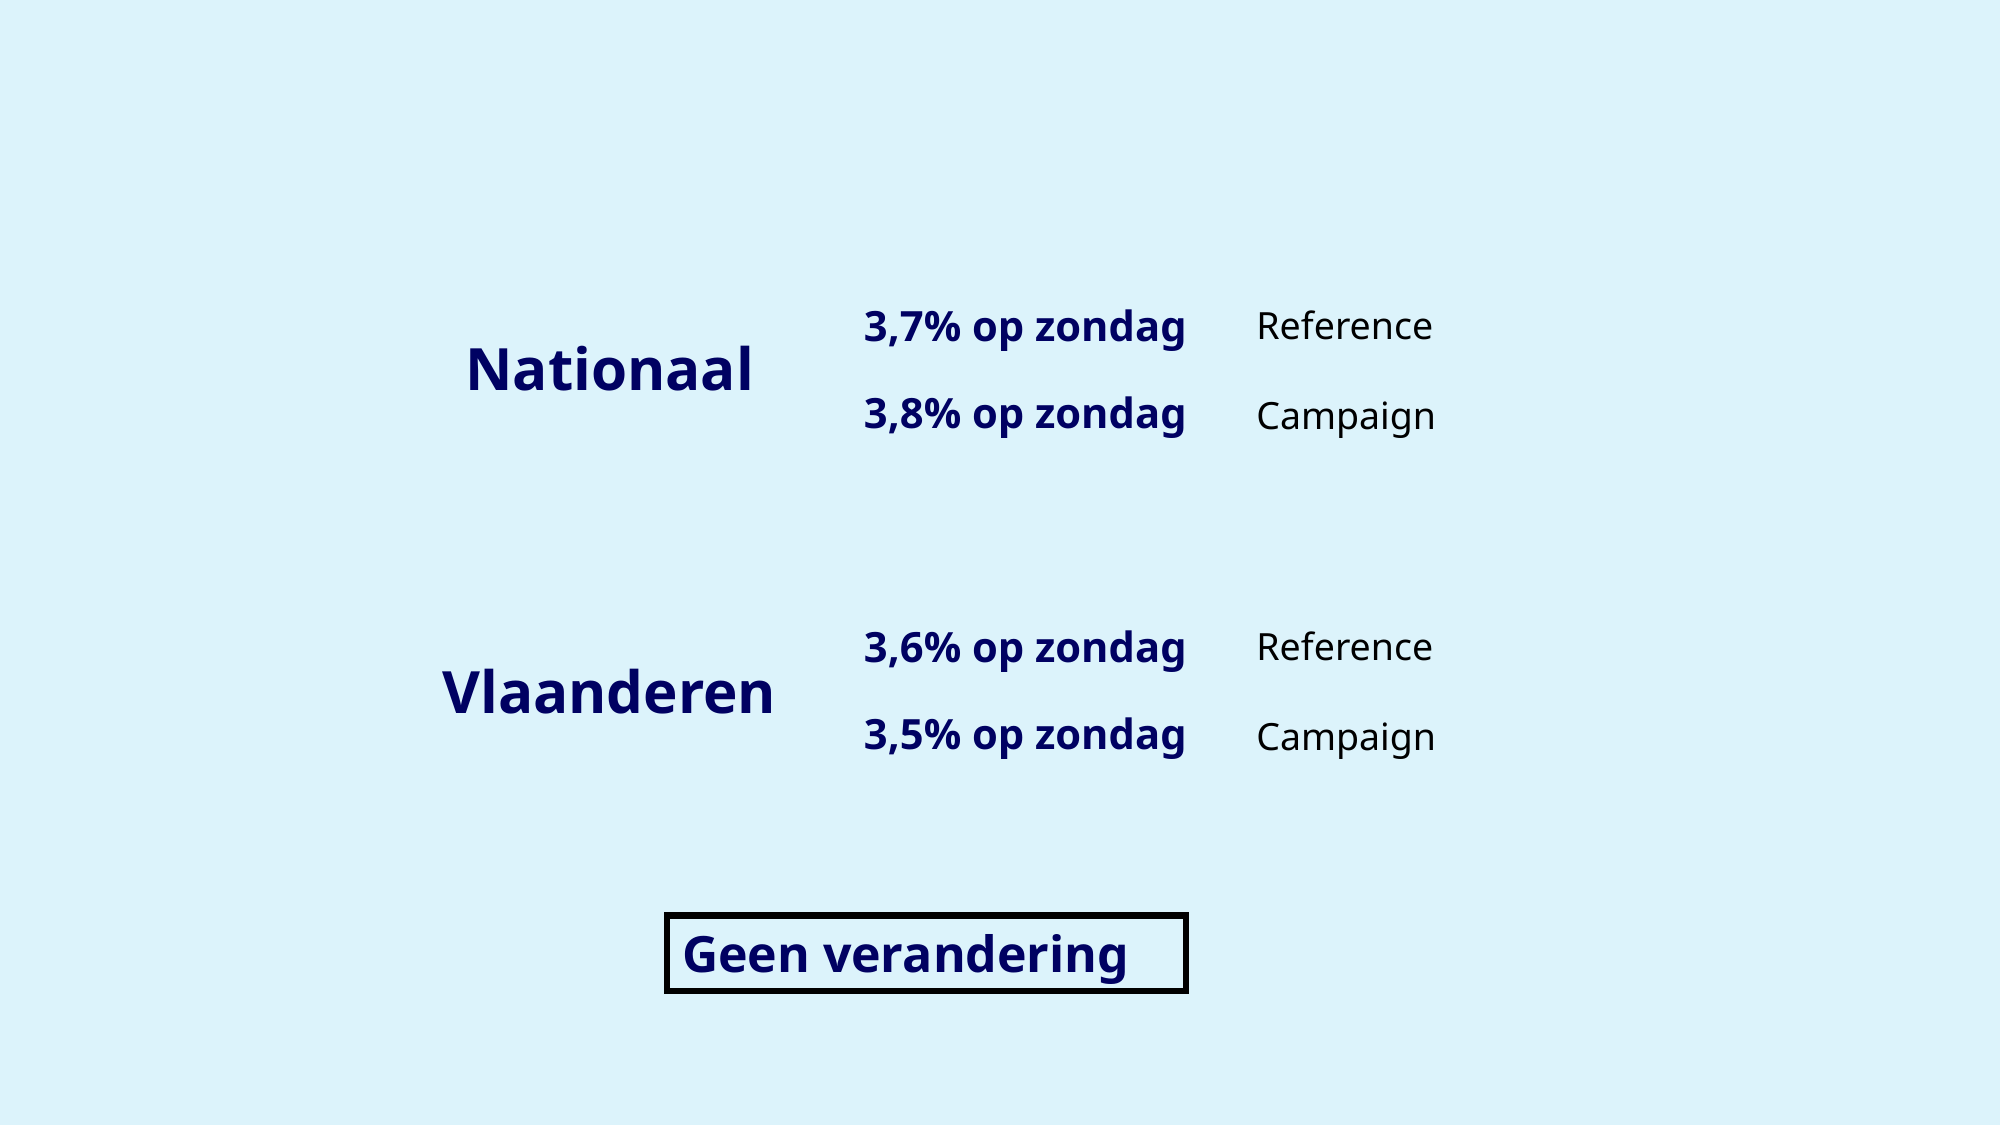

3,7% op zondag
Reference
Nationaal
3,8% op zondag
Campaign
3,6% op zondag
Reference
Vlaanderen
3,5% op zondag
Campaign
Geen verandering